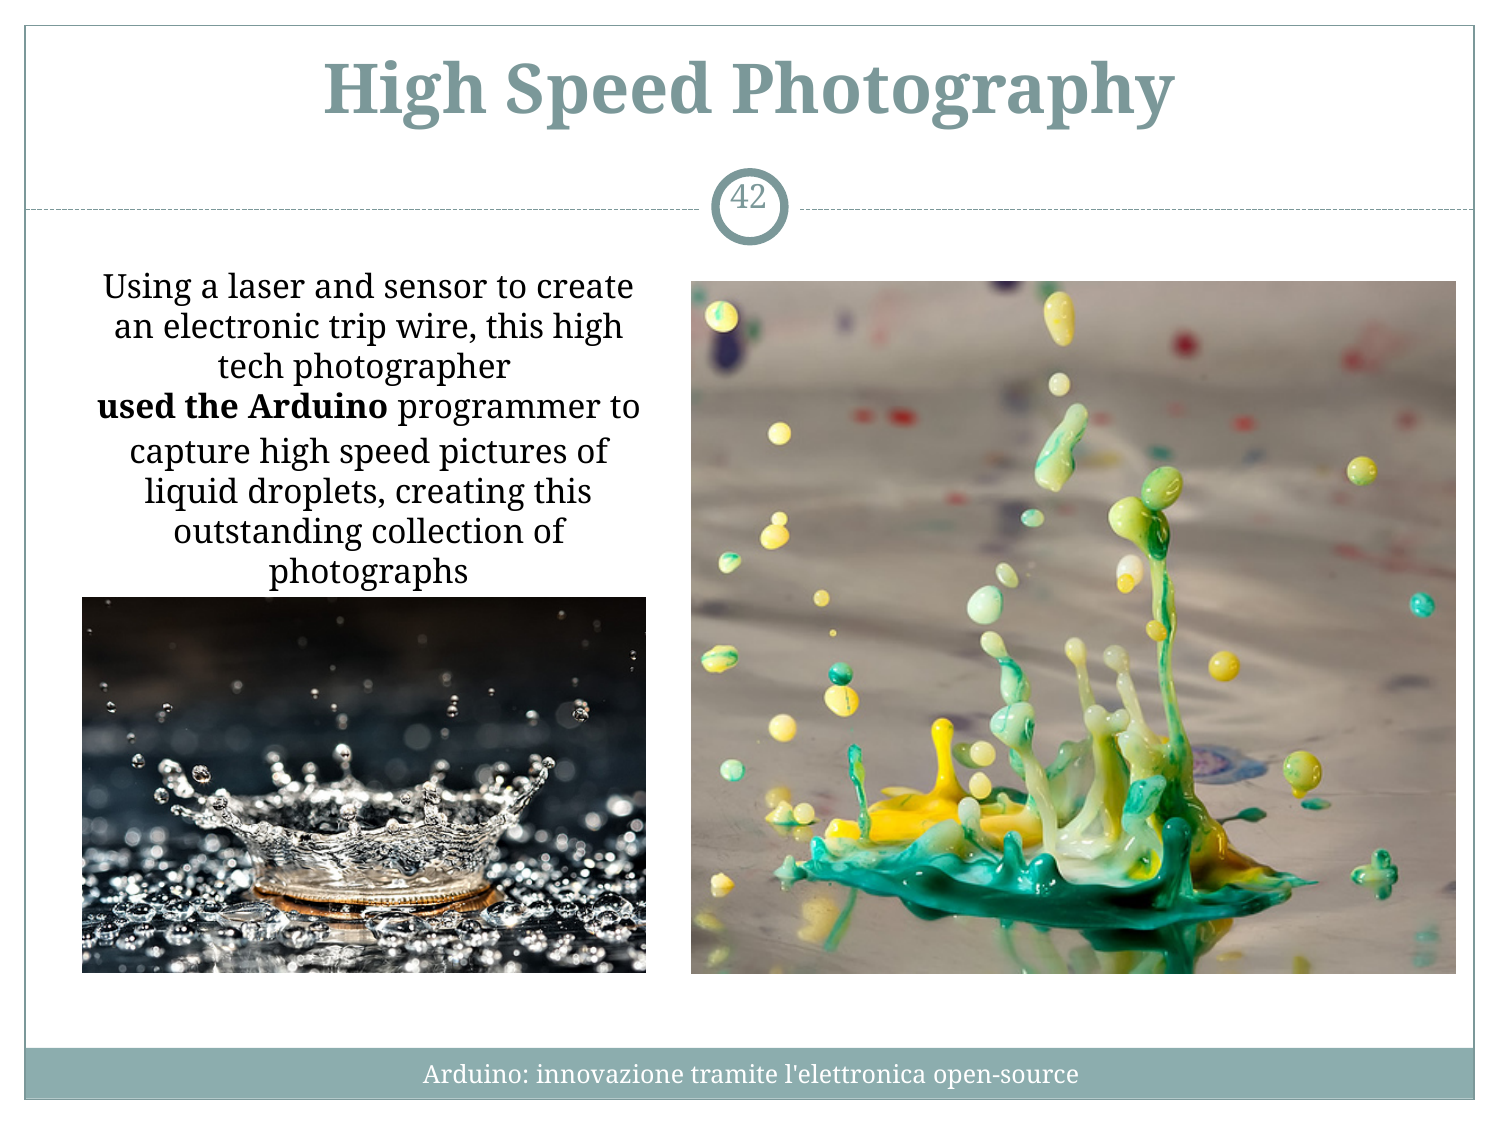

# High Speed Photography
Using a laser and sensor to create an electronic trip wire, this high tech photographer used the Arduino programmer to capture high speed pictures of liquid droplets, creating this outstanding collection of photographs
Arduino: innovazione tramite l'elettronica open-source